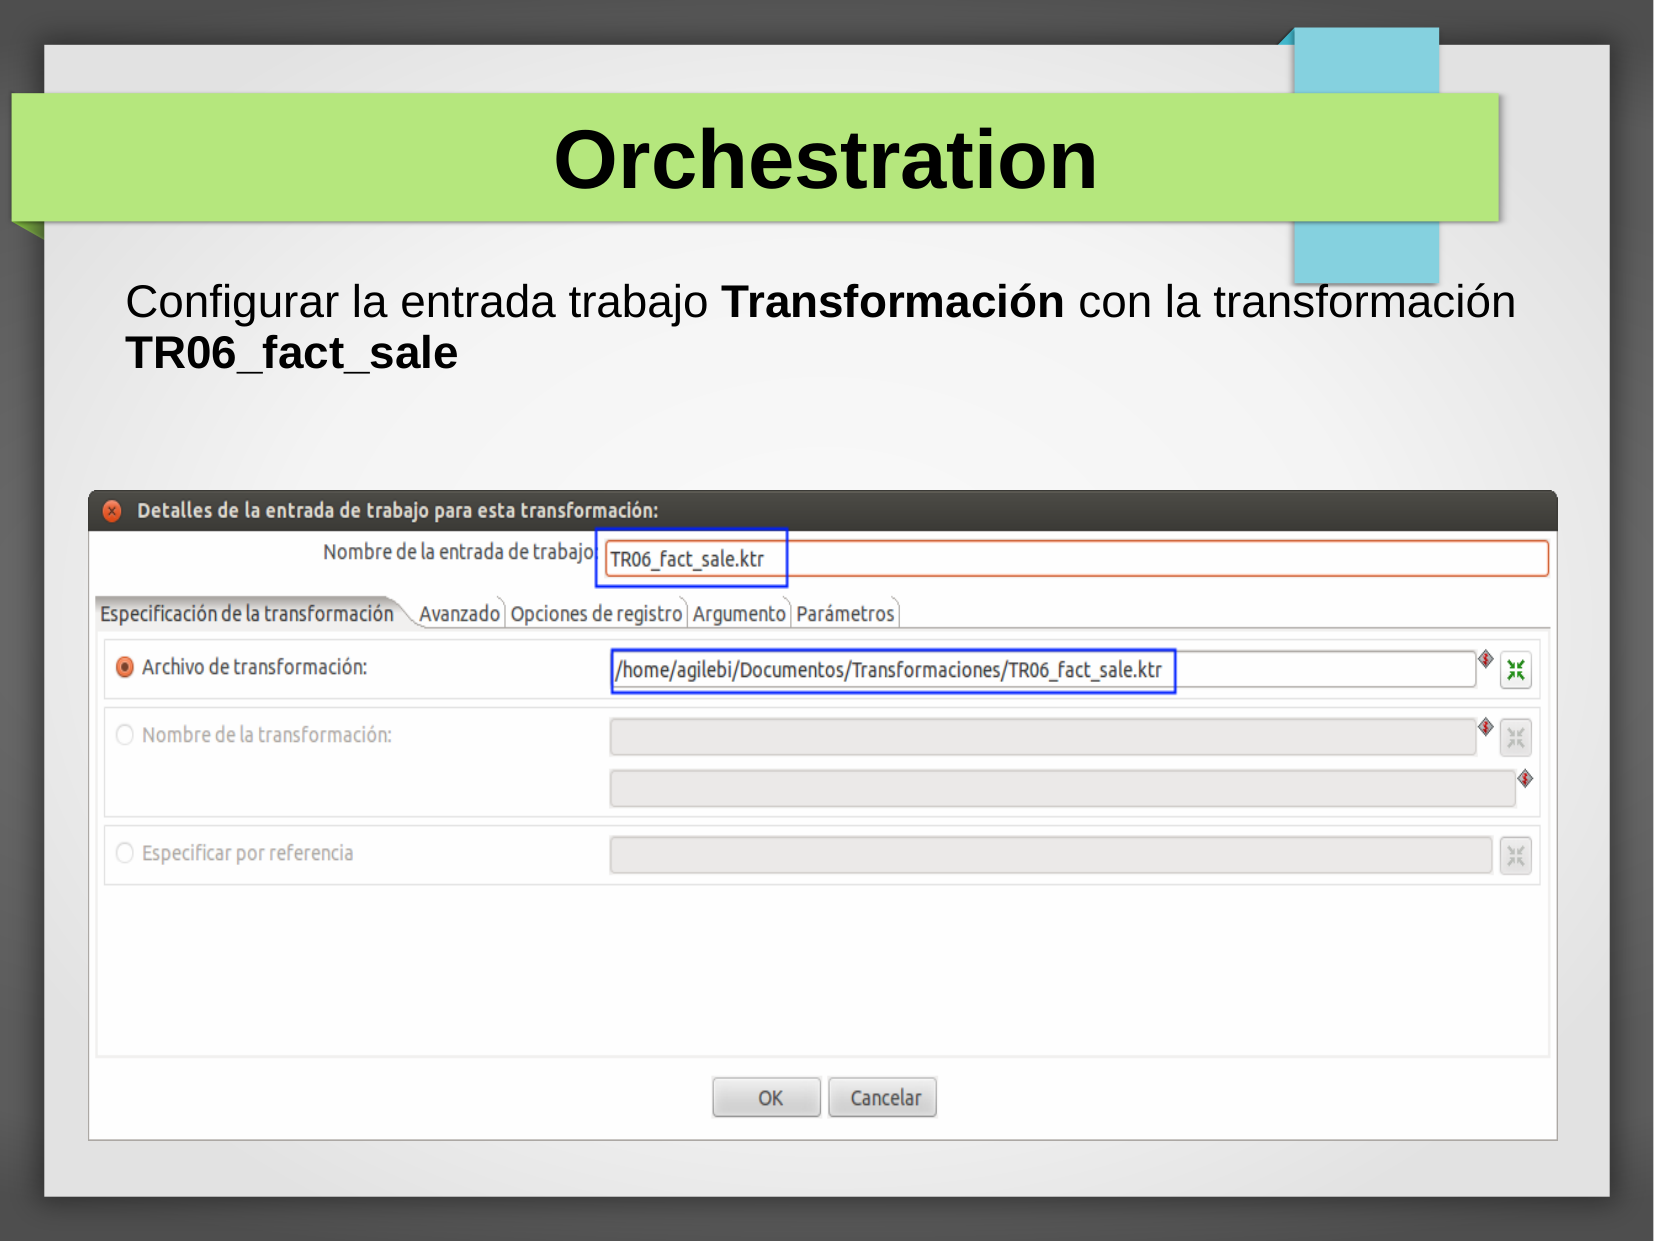

# Orchestration
Configurar la entrada trabajo Transformación con la transformación
TR06_fact_sale